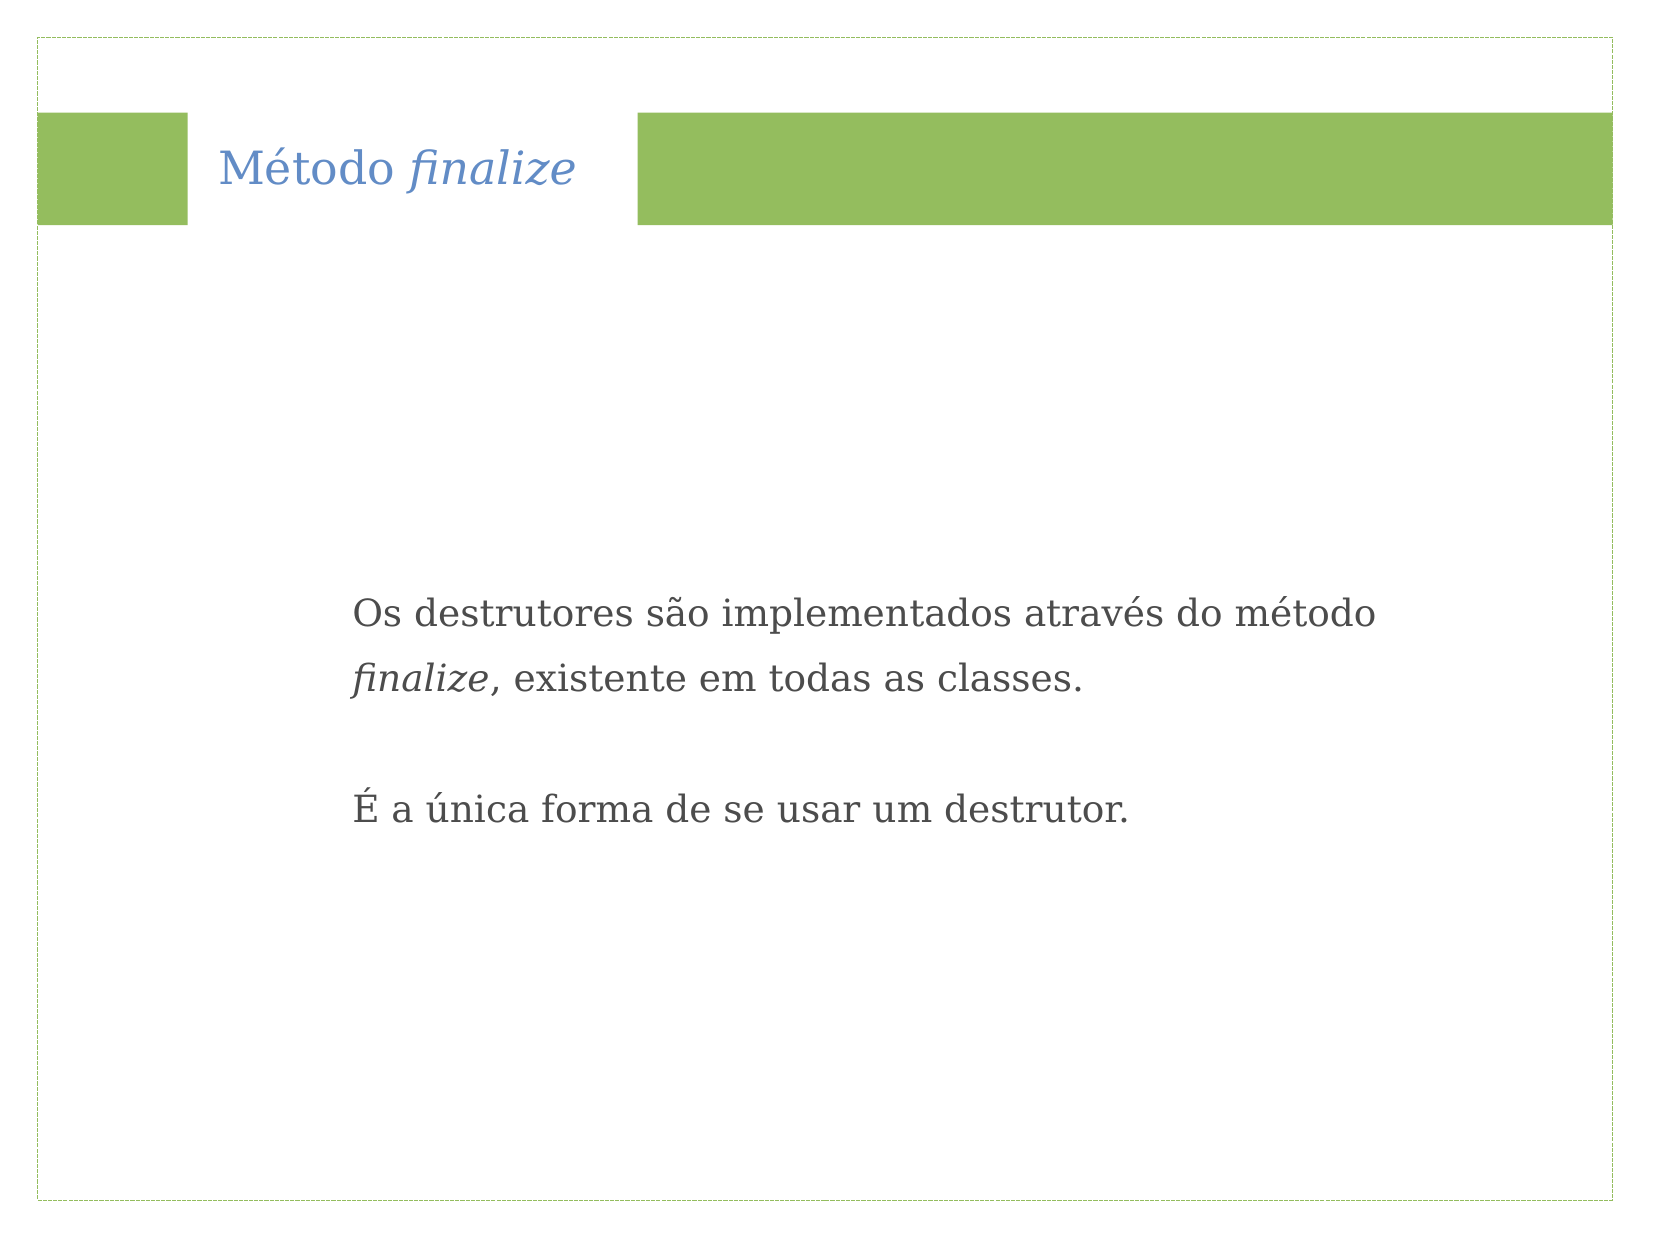

Método finalize
Os destrutores são implementados através do método finalize, existente em todas as classes.
É a única forma de se usar um destrutor.